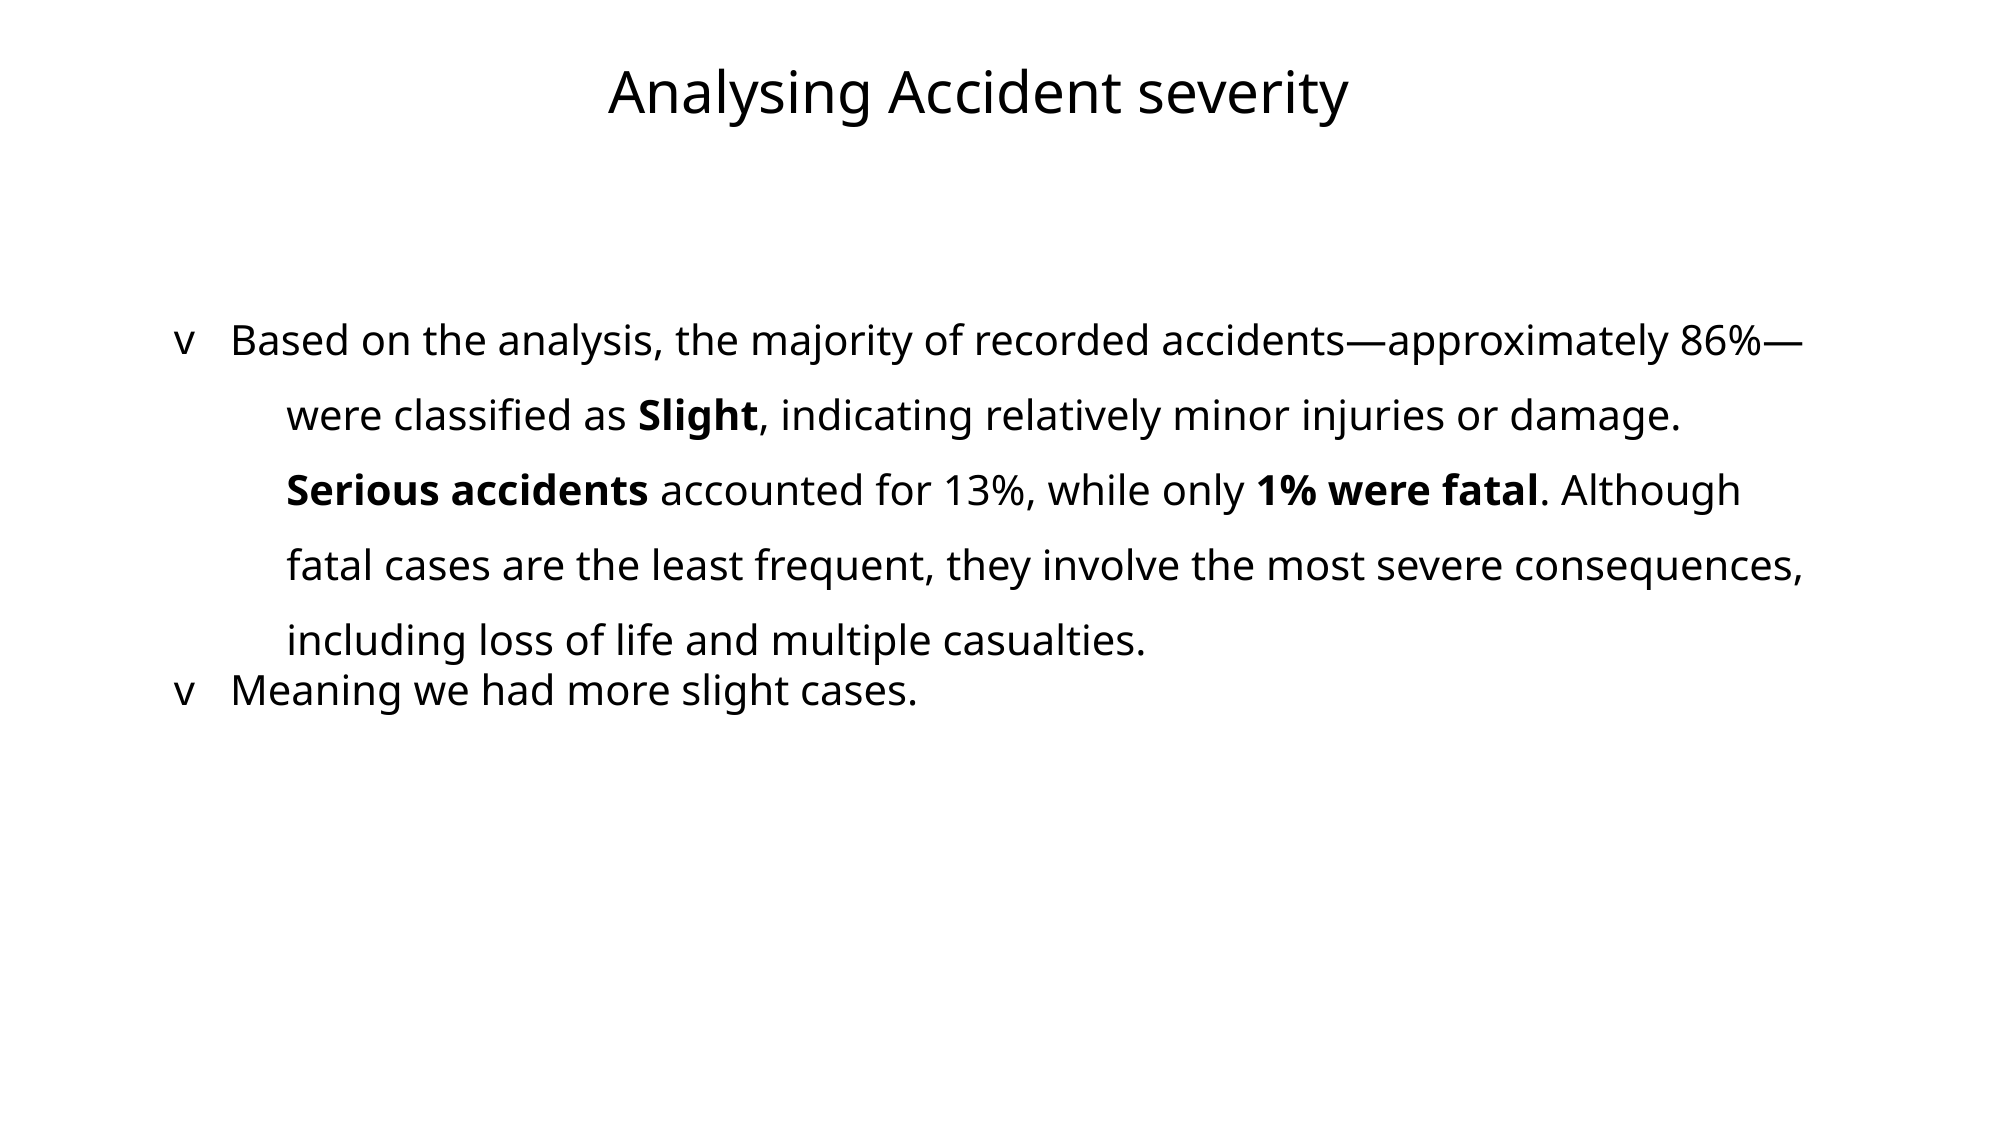

Analysing Accident severity
Based on the analysis, the majority of recorded accidents—approximately 86%—were classified as Slight, indicating relatively minor injuries or damage. Serious accidents accounted for 13%, while only 1% were fatal. Although fatal cases are the least frequent, they involve the most severe consequences, including loss of life and multiple casualties.
Meaning we had more slight cases.